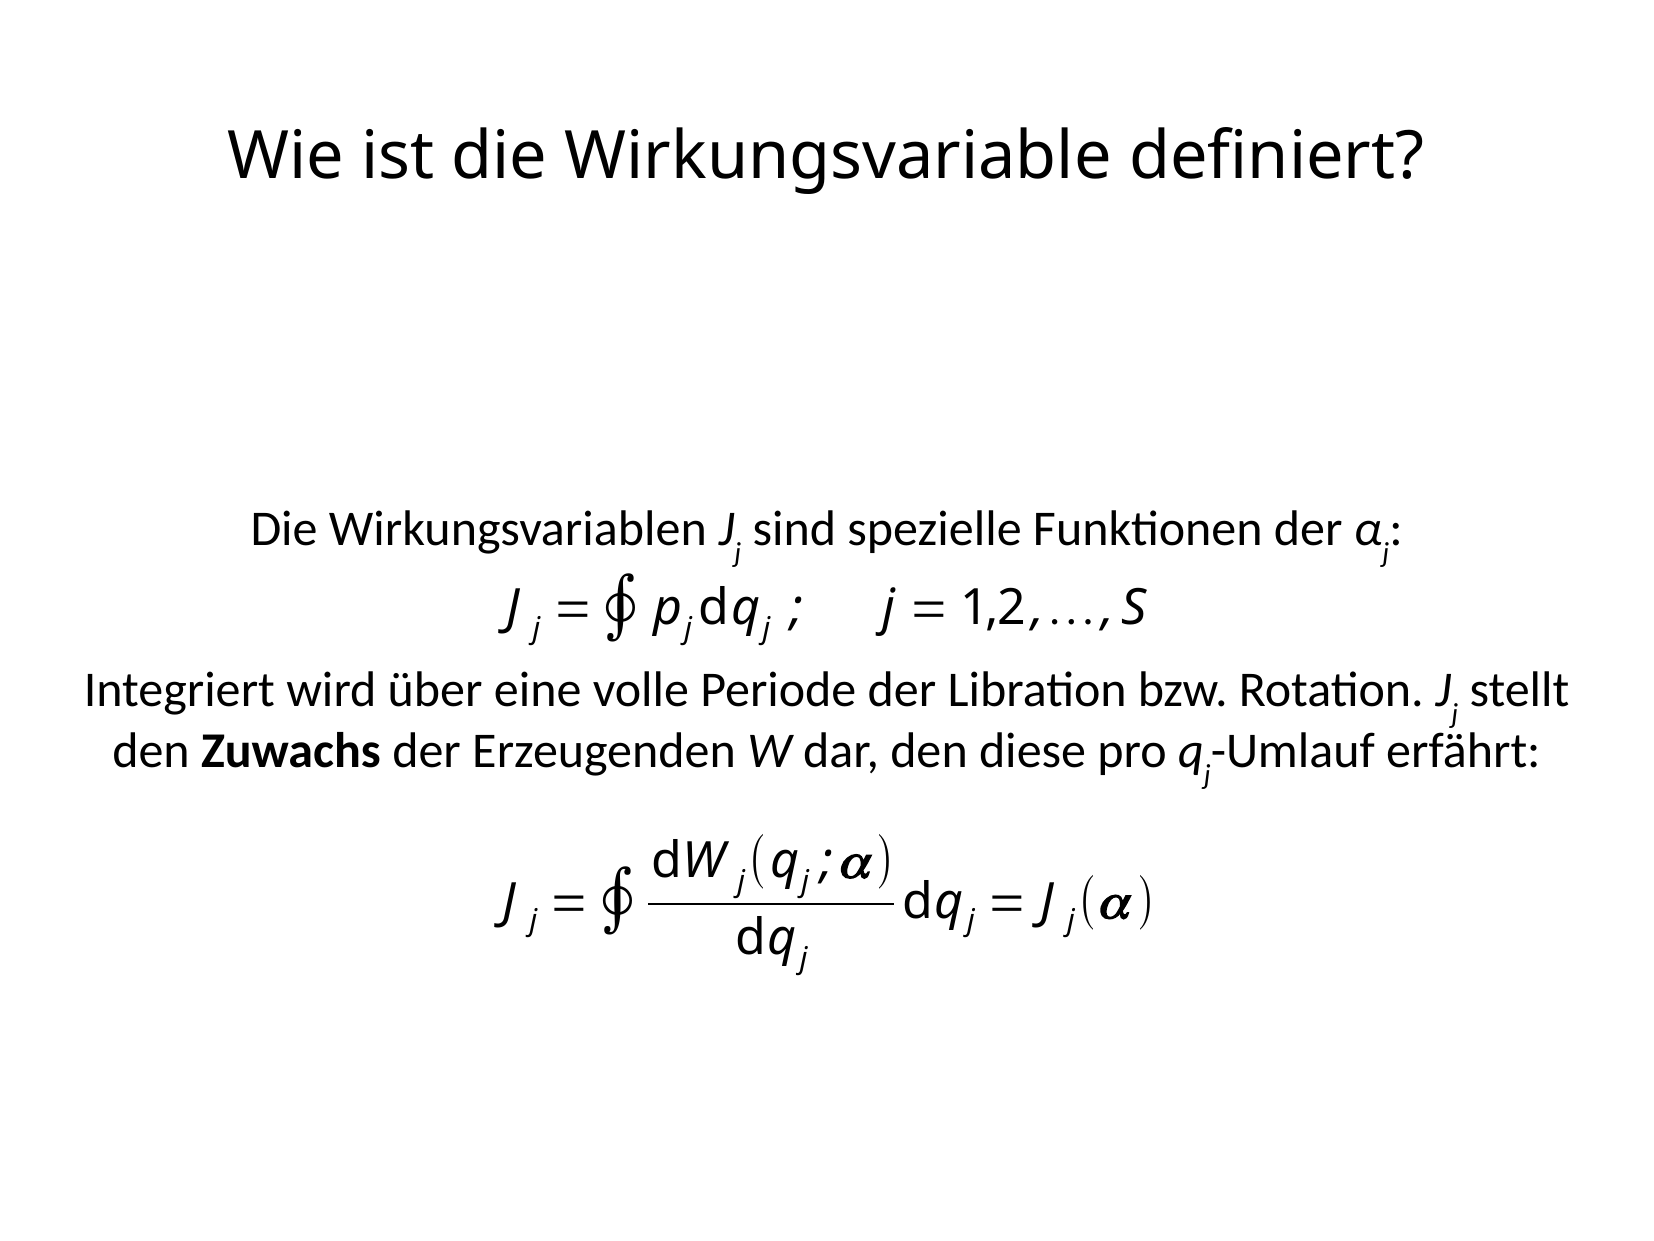

# Wie ist die Wirkungsvariable definiert?
Die Wirkungsvariablen Jj sind spezielle Funktionen der αj:
Integriert wird über eine volle Periode der Libration bzw. Rotation. Jj stellt den Zuwachs der Erzeugenden W dar, den diese pro qj-Umlauf erfährt: